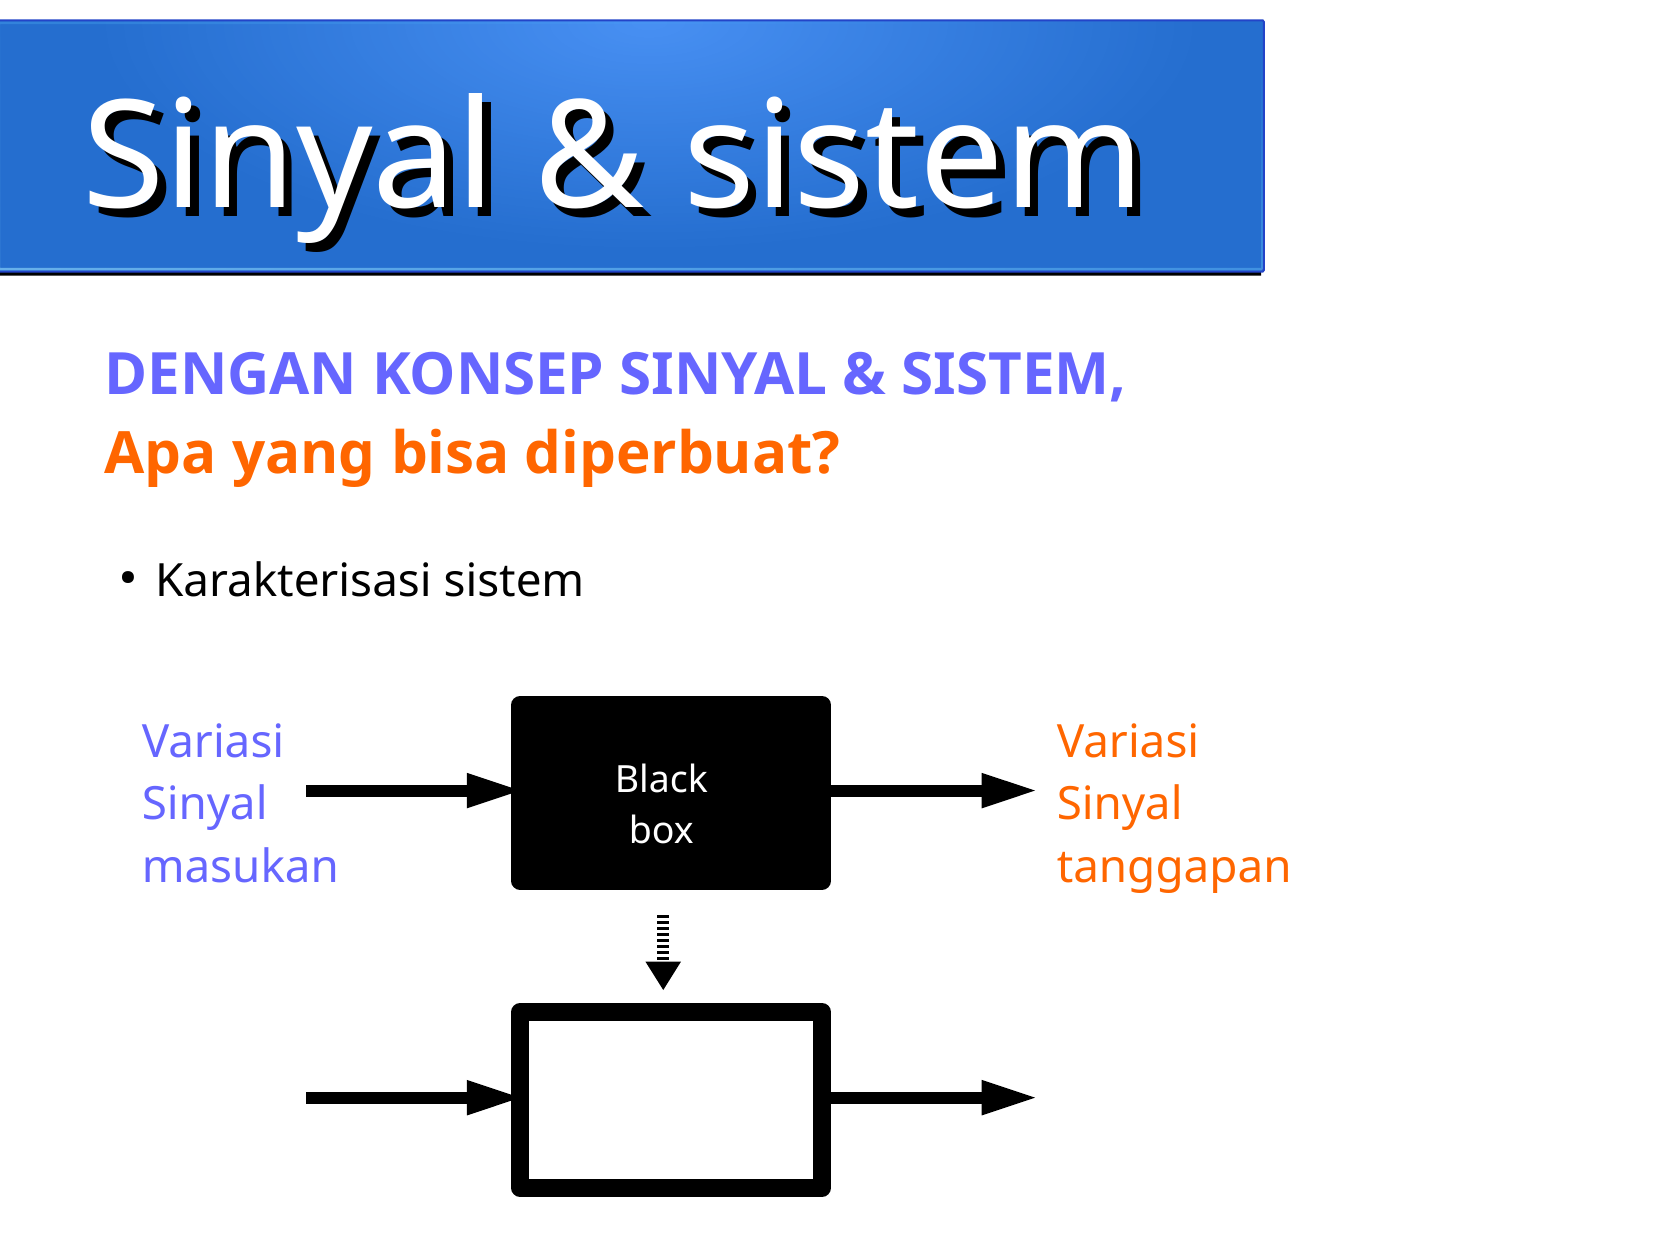

# Sinyal & sistem
DENGAN KONSEP SINYAL & SISTEM,
Apa yang bisa diperbuat?
Karakterisasi sistem
Variasi
Sinyal
masukan
Variasi
Sinyal
tanggapan
Black
box